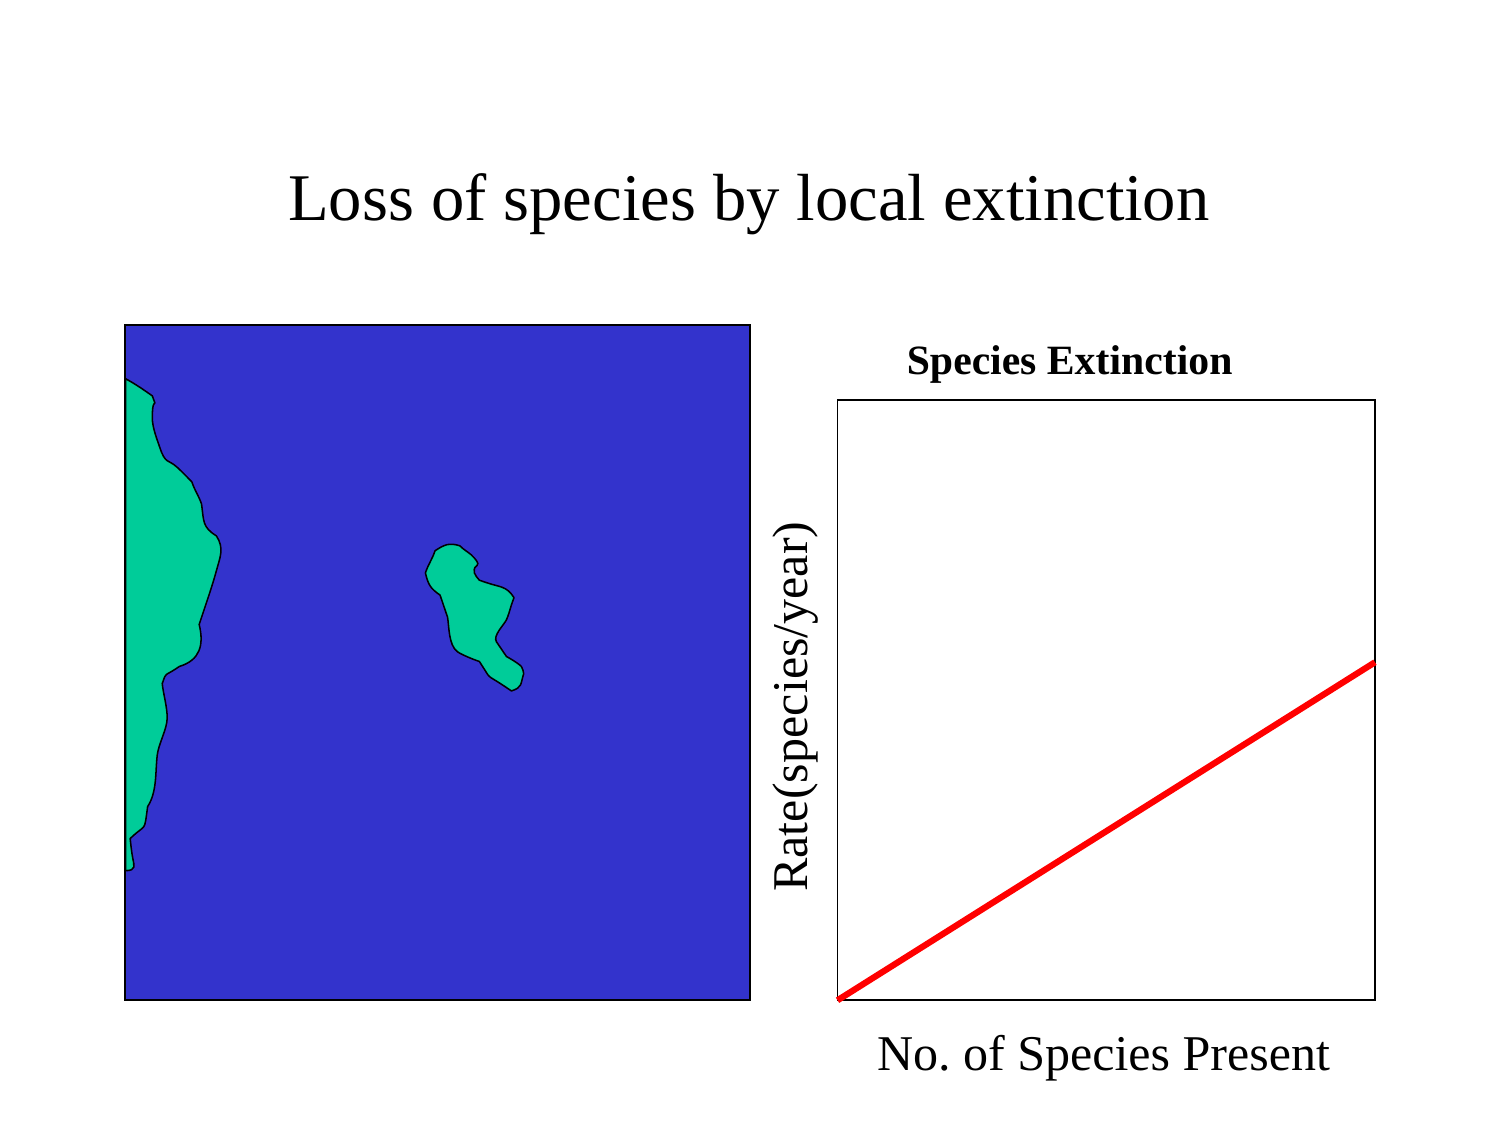

# Loss of species by local extinction
Species Extinction
Rate(species/year)
No. of Species Present